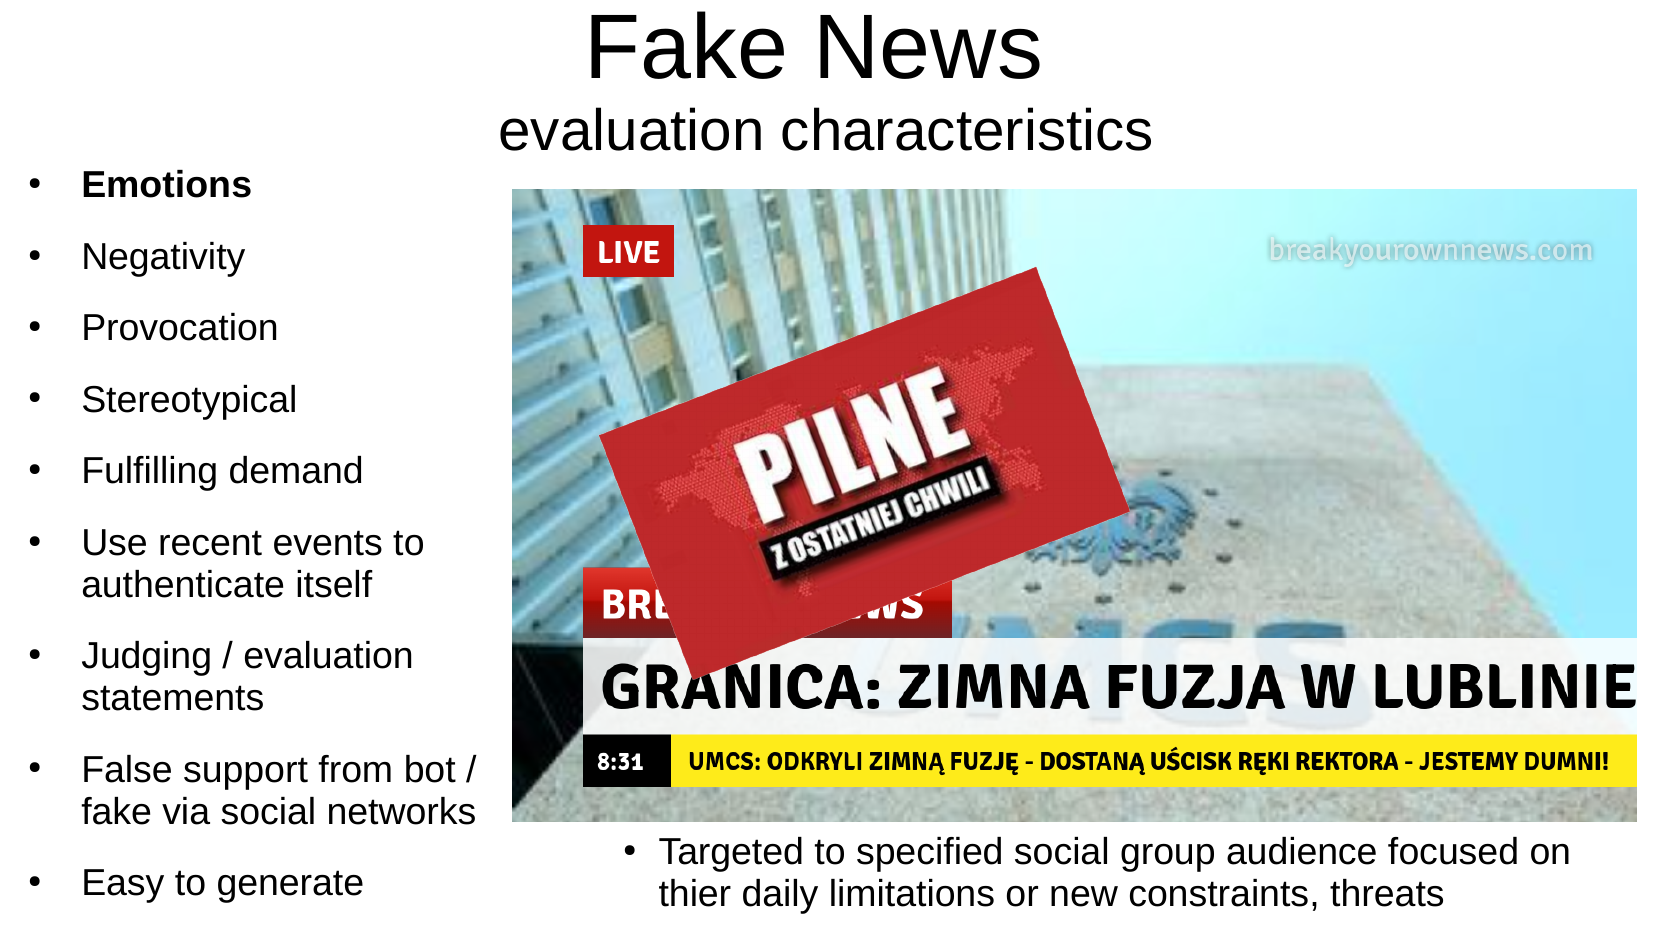

# Fake News evaluation characteristics
Emotions
Negativity
Provocation
Stereotypical
Fulfilling demand
Use recent events to authenticate itself
Judging / evaluation statements
False support from bot / fake via social networks
Easy to generate
Targeted to specified social group audience focused on thier daily limitations or new constraints, threats